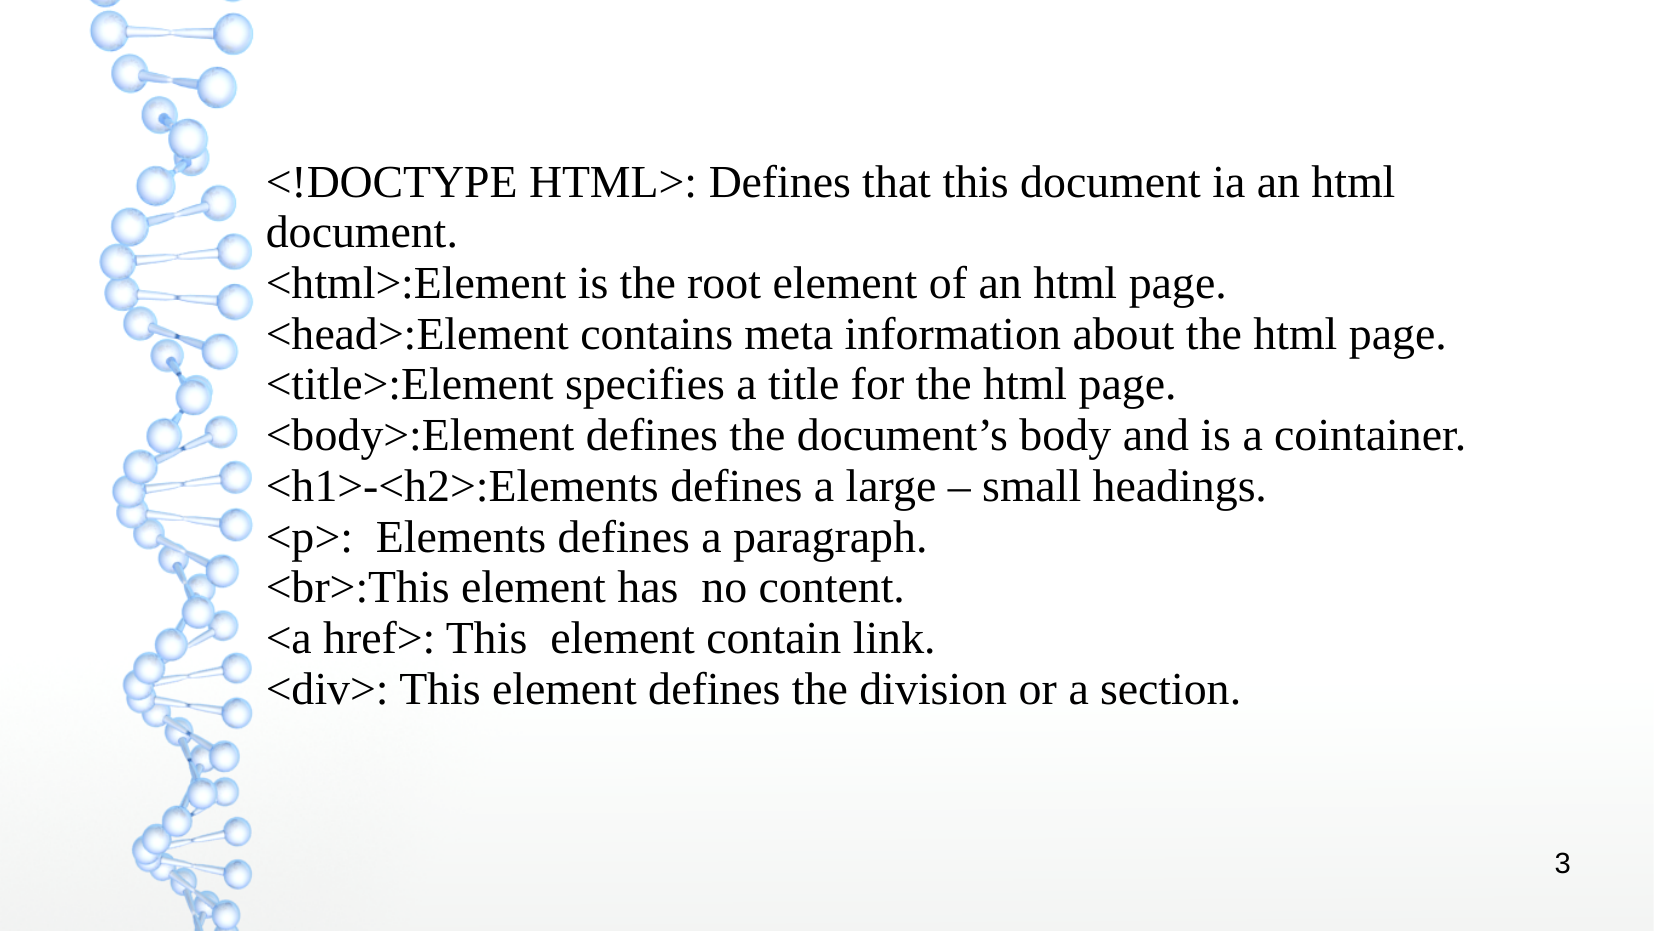

# <!DOCTYPE HTML>: Defines that this document ia an html document.
<html>:Element is the root element of an html page.
<head>:Element contains meta information about the html page.
<title>:Element specifies a title for the html page.
<body>:Element defines the document’s body and is a cointainer.
<h1>-<h2>:Elements defines a large – small headings.
<p>: Elements defines a paragraph.
<br>:This element has no content.
<a href>: This element contain link.
<div>: This element defines the division or a section.
3